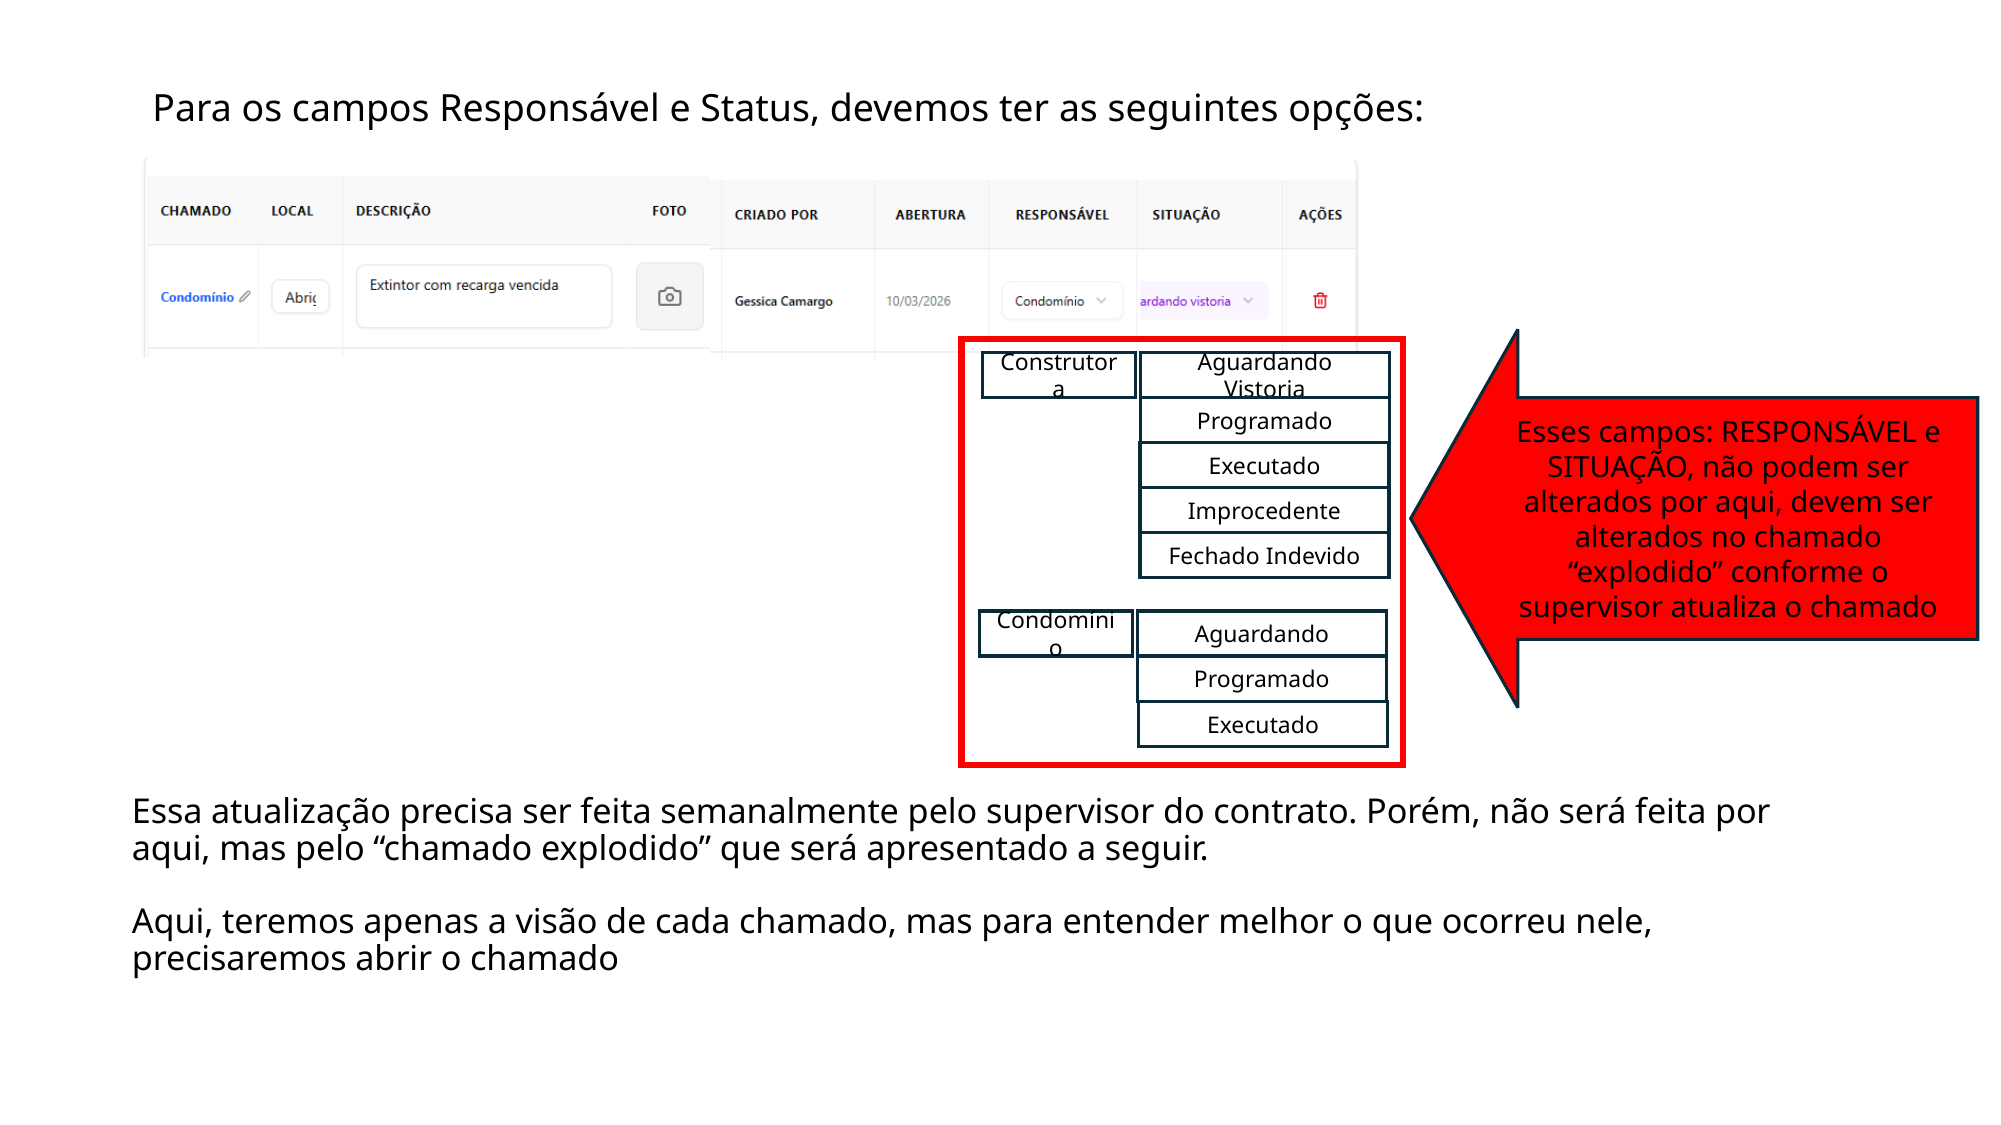

# Para os campos Responsável e Status, devemos ter as seguintes opções:
Esses campos: RESPONSÁVEL e SITUAÇÃO, não podem ser alterados por aqui, devem ser alterados no chamado “explodido” conforme o supervisor atualiza o chamado
Construtora
Aguardando Vistoria
Programado
Executado
Improcedente
Fechado Indevido
Condomínio
Aguardando
Programado
Executado
Essa atualização precisa ser feita semanalmente pelo supervisor do contrato. Porém, não será feita por aqui, mas pelo “chamado explodido” que será apresentado a seguir.
Aqui, teremos apenas a visão de cada chamado, mas para entender melhor o que ocorreu nele, precisaremos abrir o chamado